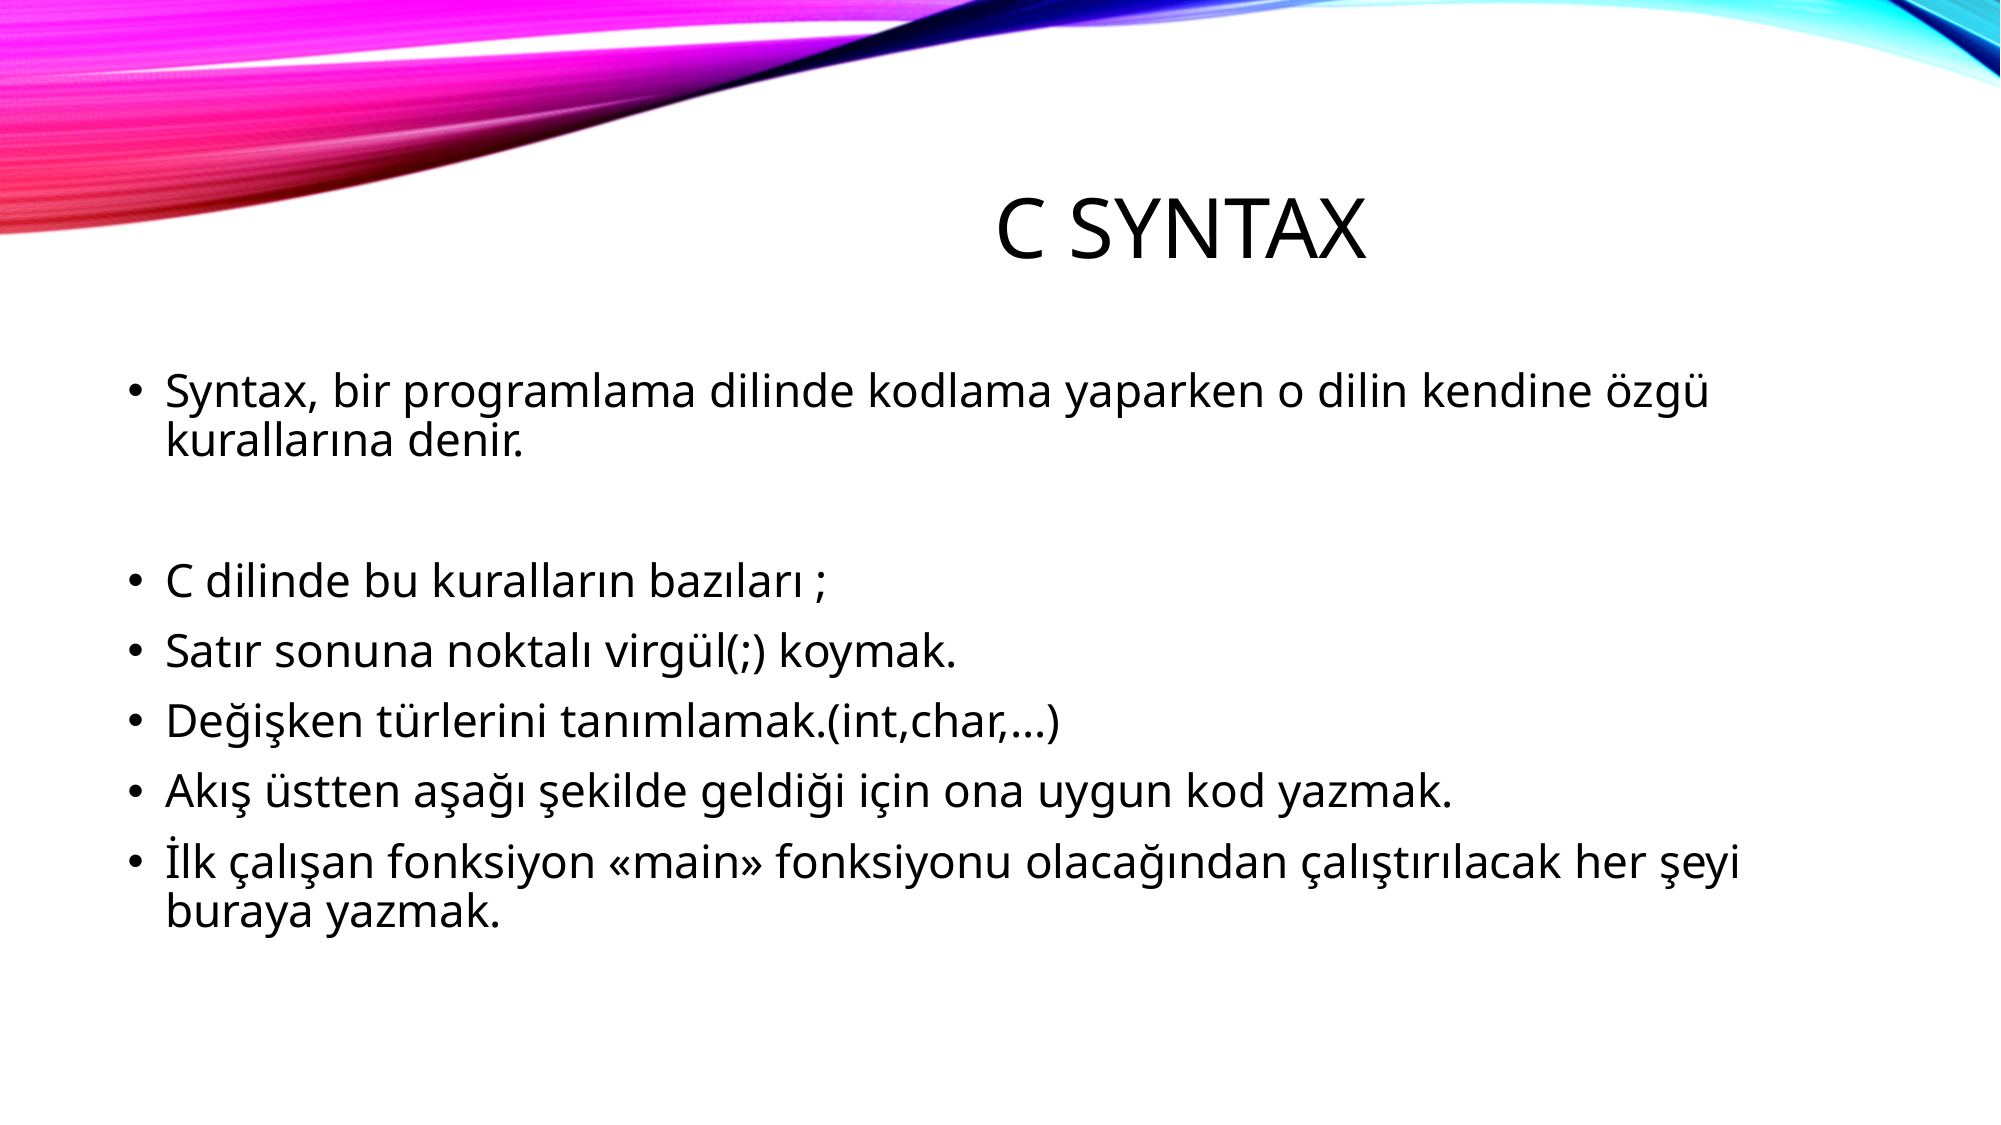

# C syntax
Syntax, bir programlama dilinde kodlama yaparken o dilin kendine özgü kurallarına denir.
C dilinde bu kuralların bazıları ;
Satır sonuna noktalı virgül(;) koymak.
Değişken türlerini tanımlamak.(int,char,…)
Akış üstten aşağı şekilde geldiği için ona uygun kod yazmak.
İlk çalışan fonksiyon «main» fonksiyonu olacağından çalıştırılacak her şeyi buraya yazmak.